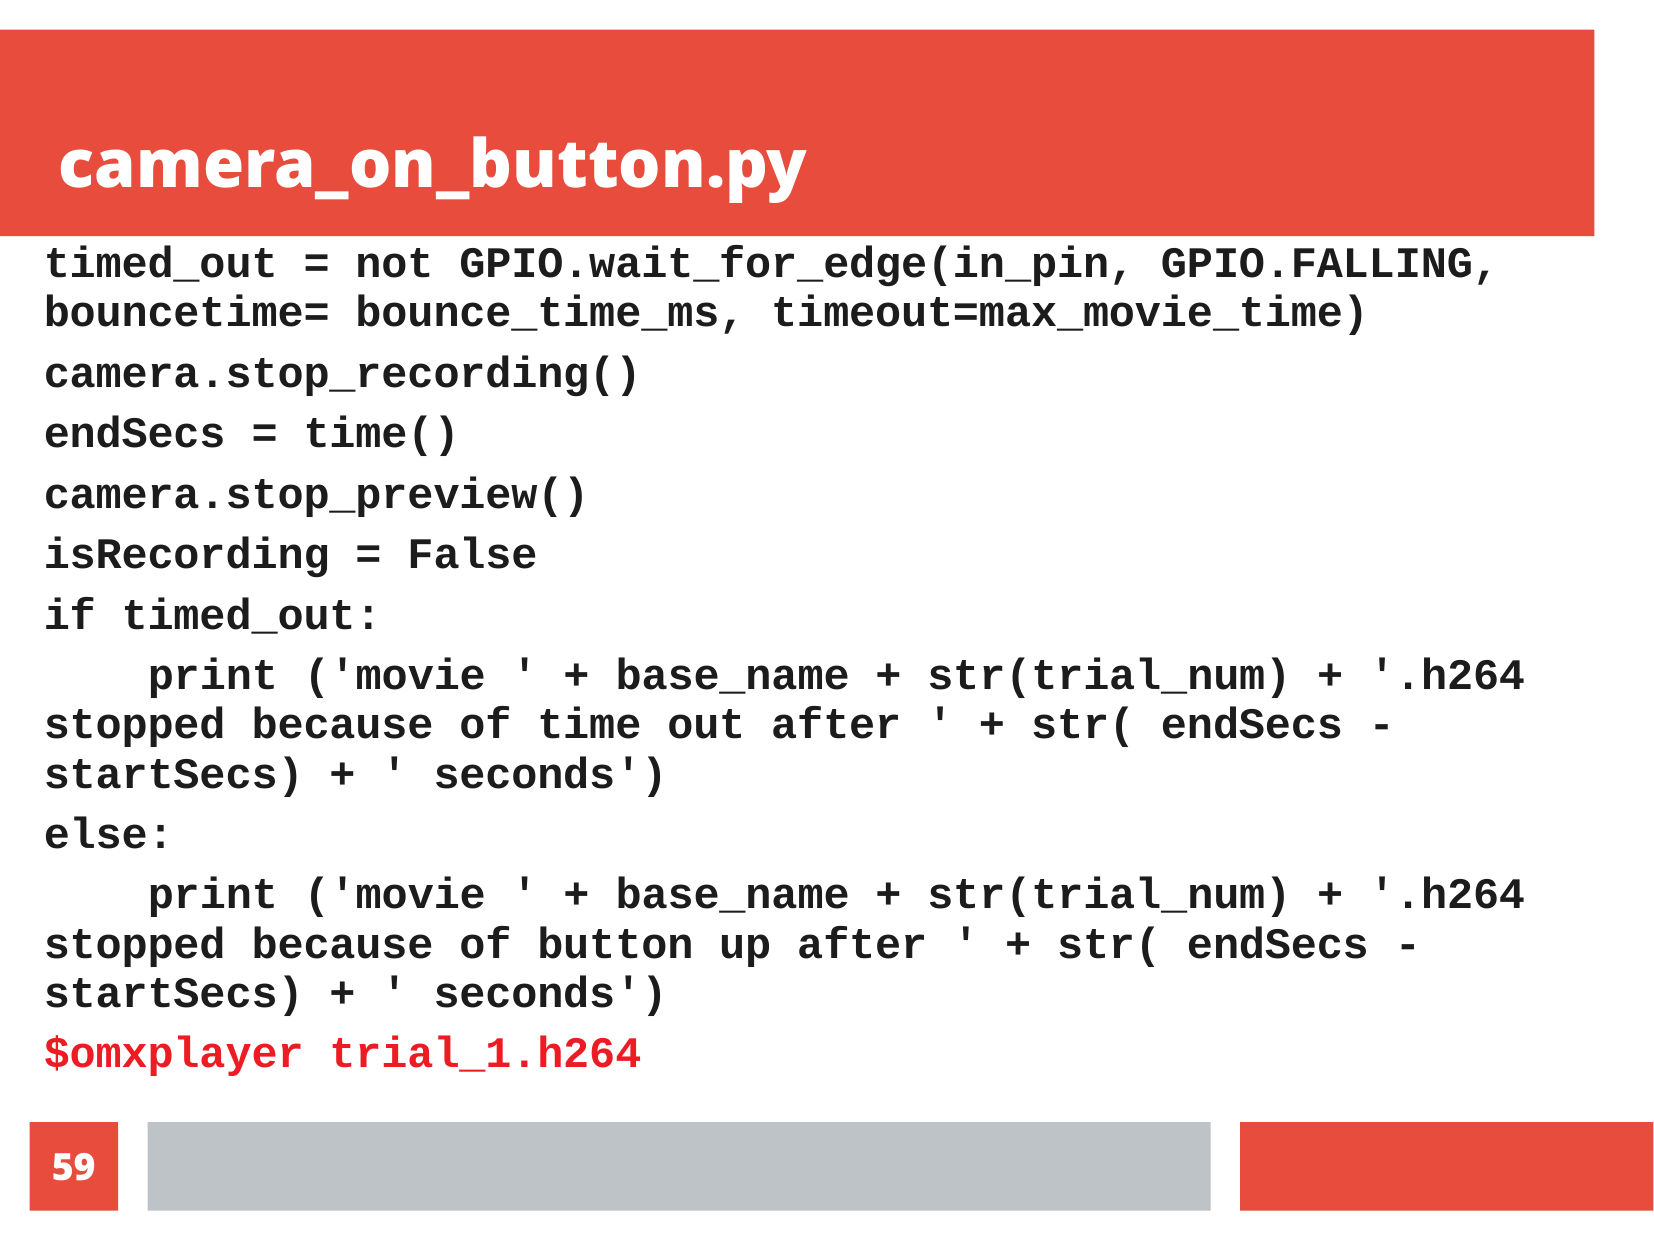

# camera_on_button.py
timed_out = not GPIO.wait_for_edge(in_pin, GPIO.FALLING, bouncetime= bounce_time_ms, timeout=max_movie_time)
camera.stop_recording()
endSecs = time()
camera.stop_preview()
isRecording = False
if timed_out:
 print ('movie ' + base_name + str(trial_num) + '.h264 stopped because of time out after ' + str( endSecs -startSecs) + ' seconds')
else:
 print ('movie ' + base_name + str(trial_num) + '.h264 stopped because of button up after ' + str( endSecs -startSecs) + ' seconds')
$omxplayer trial_1.h264
59